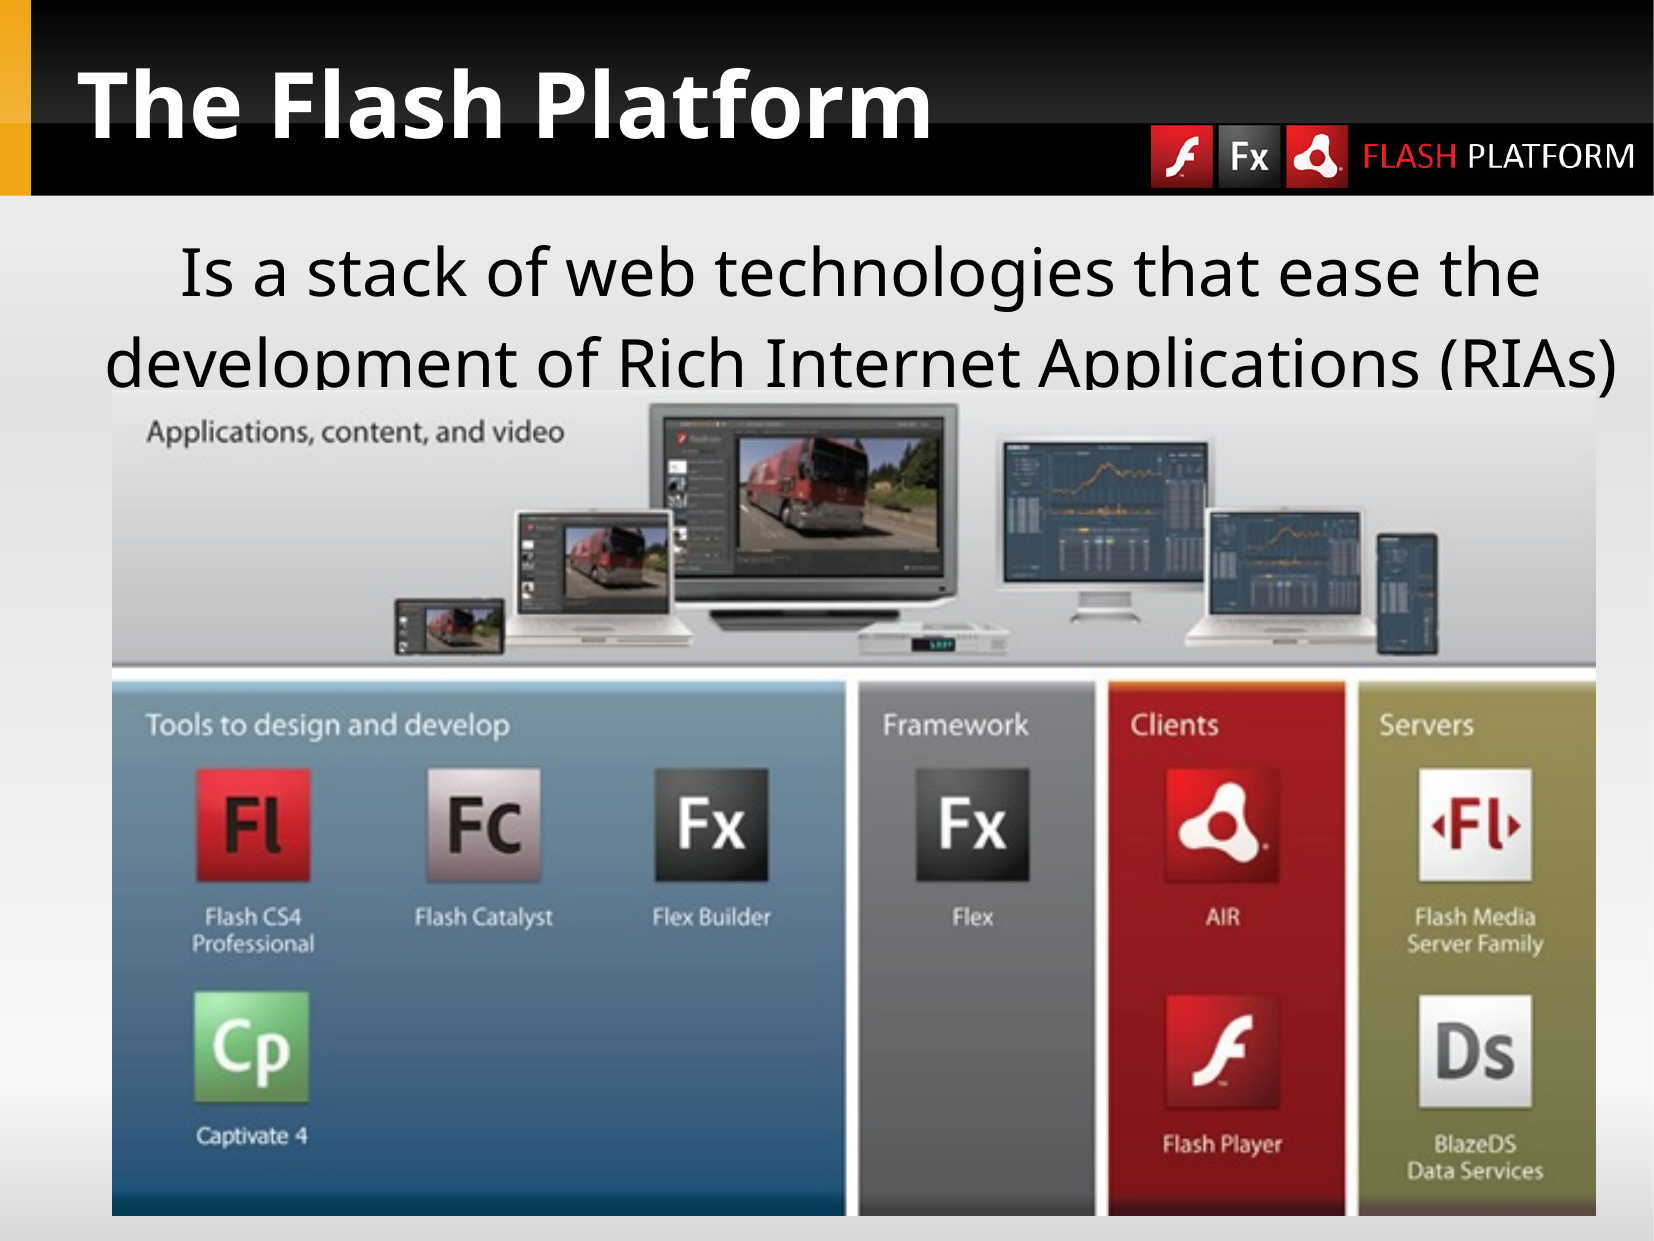

# The Flash Platform
Is a stack of web technologies that ease the development of Rich Internet Applications (RIAs)